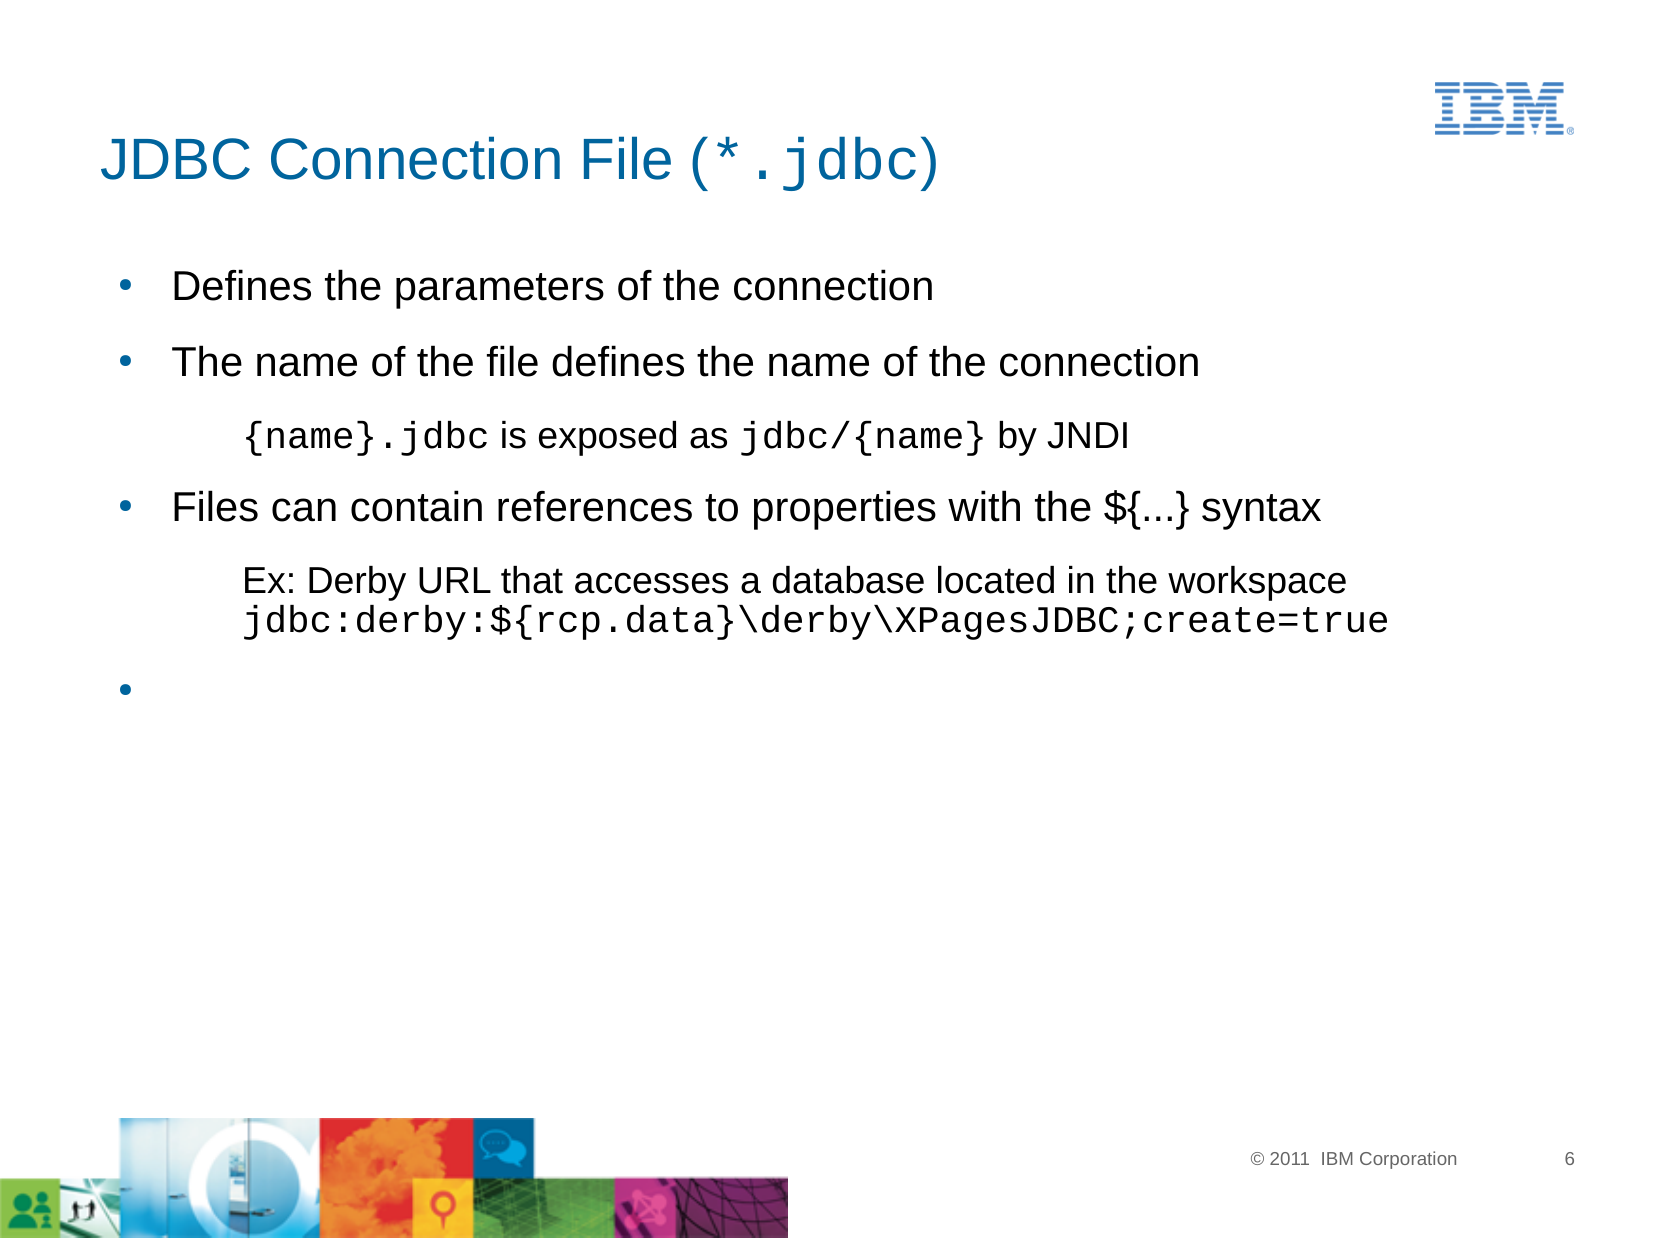

# JDBC Connection File (*.jdbc)
Defines the parameters of the connection
The name of the file defines the name of the connection
{name}.jdbc is exposed as jdbc/{name} by JNDI
Files can contain references to properties with the ${...} syntax
Ex: Derby URL that accesses a database located in the workspace
jdbc:derby:${rcp.data}\derby\XPagesJDBC;create=true